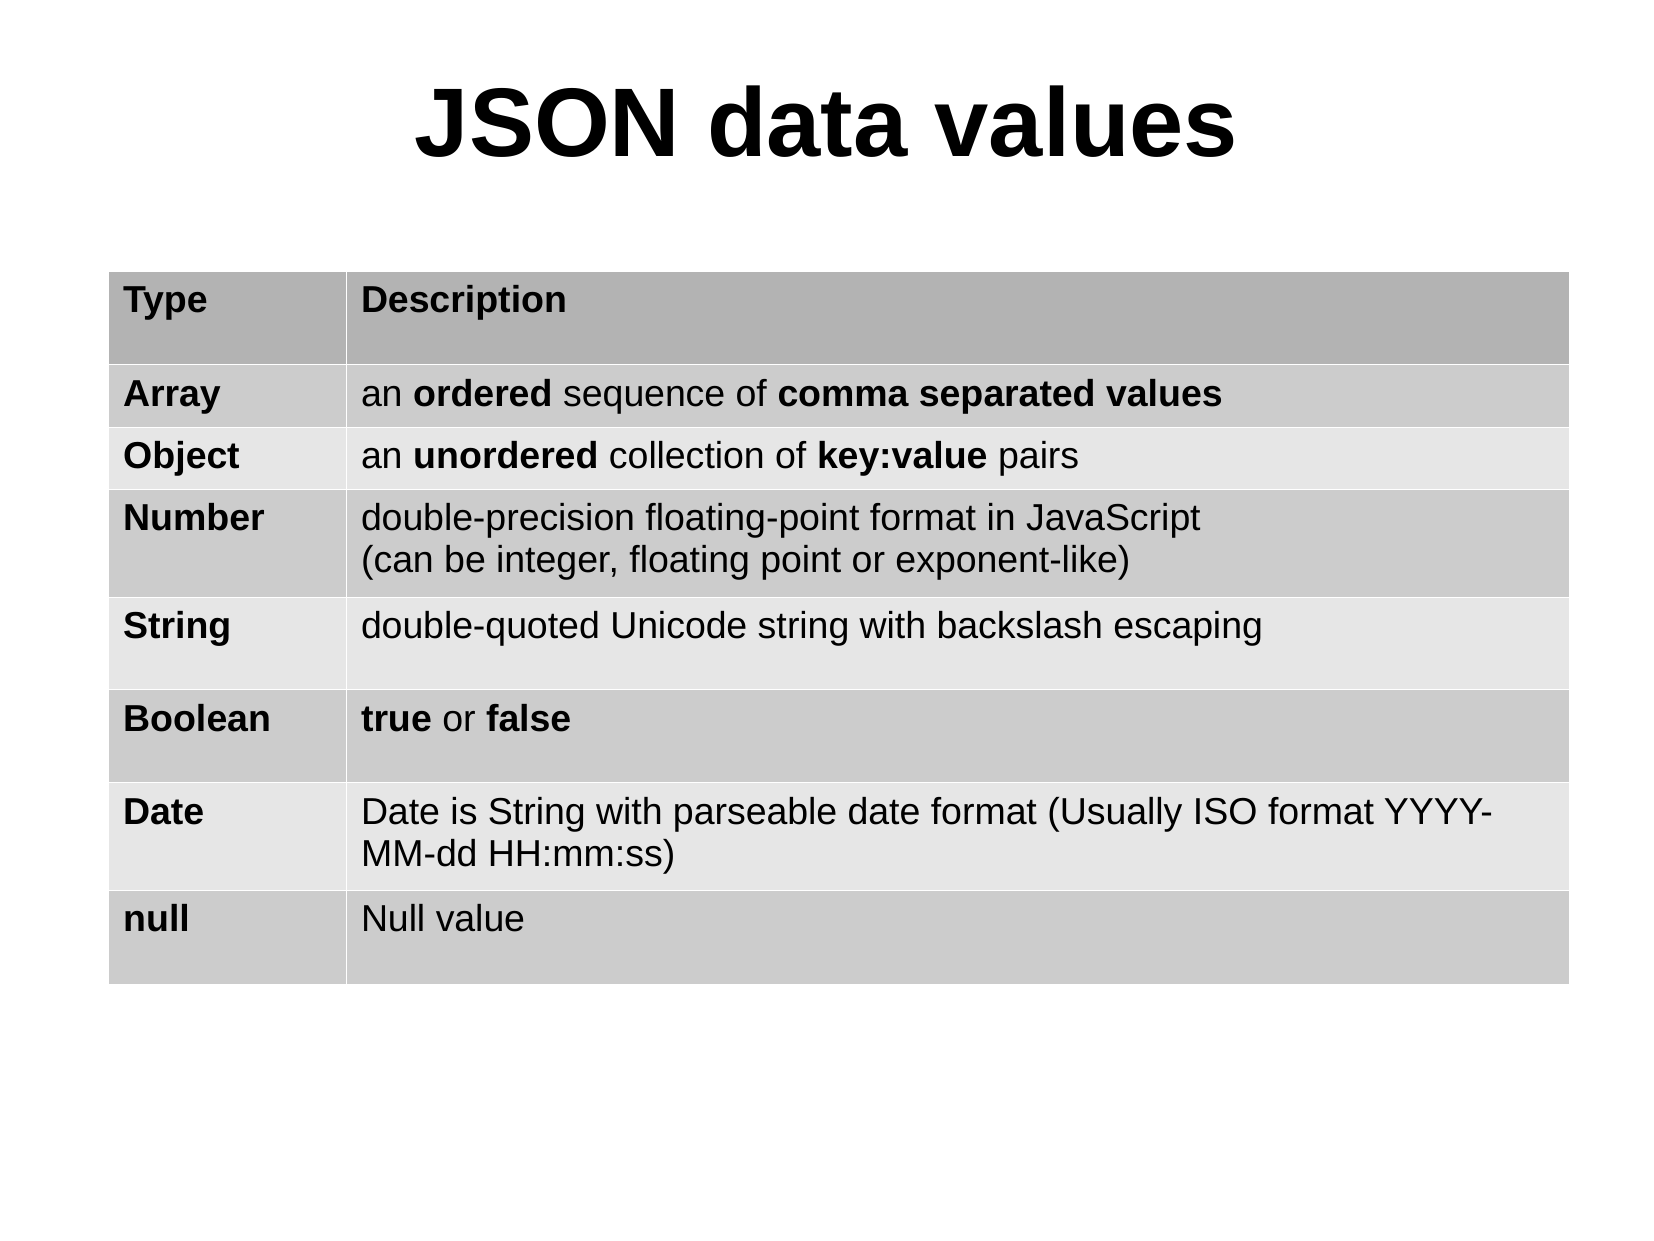

# JSON data values
| Type | Description |
| --- | --- |
| Array | an ordered sequence of comma separated values |
| Object | an unordered collection of key:value pairs |
| Number | double-precision floating-point format in JavaScript (can be integer, floating point or exponent-like) |
| String | double-quoted Unicode string with backslash escaping |
| Boolean | true or false |
| Date | Date is String with parseable date format (Usually ISO format YYYY-MM-dd HH:mm:ss) |
| null | Null value |